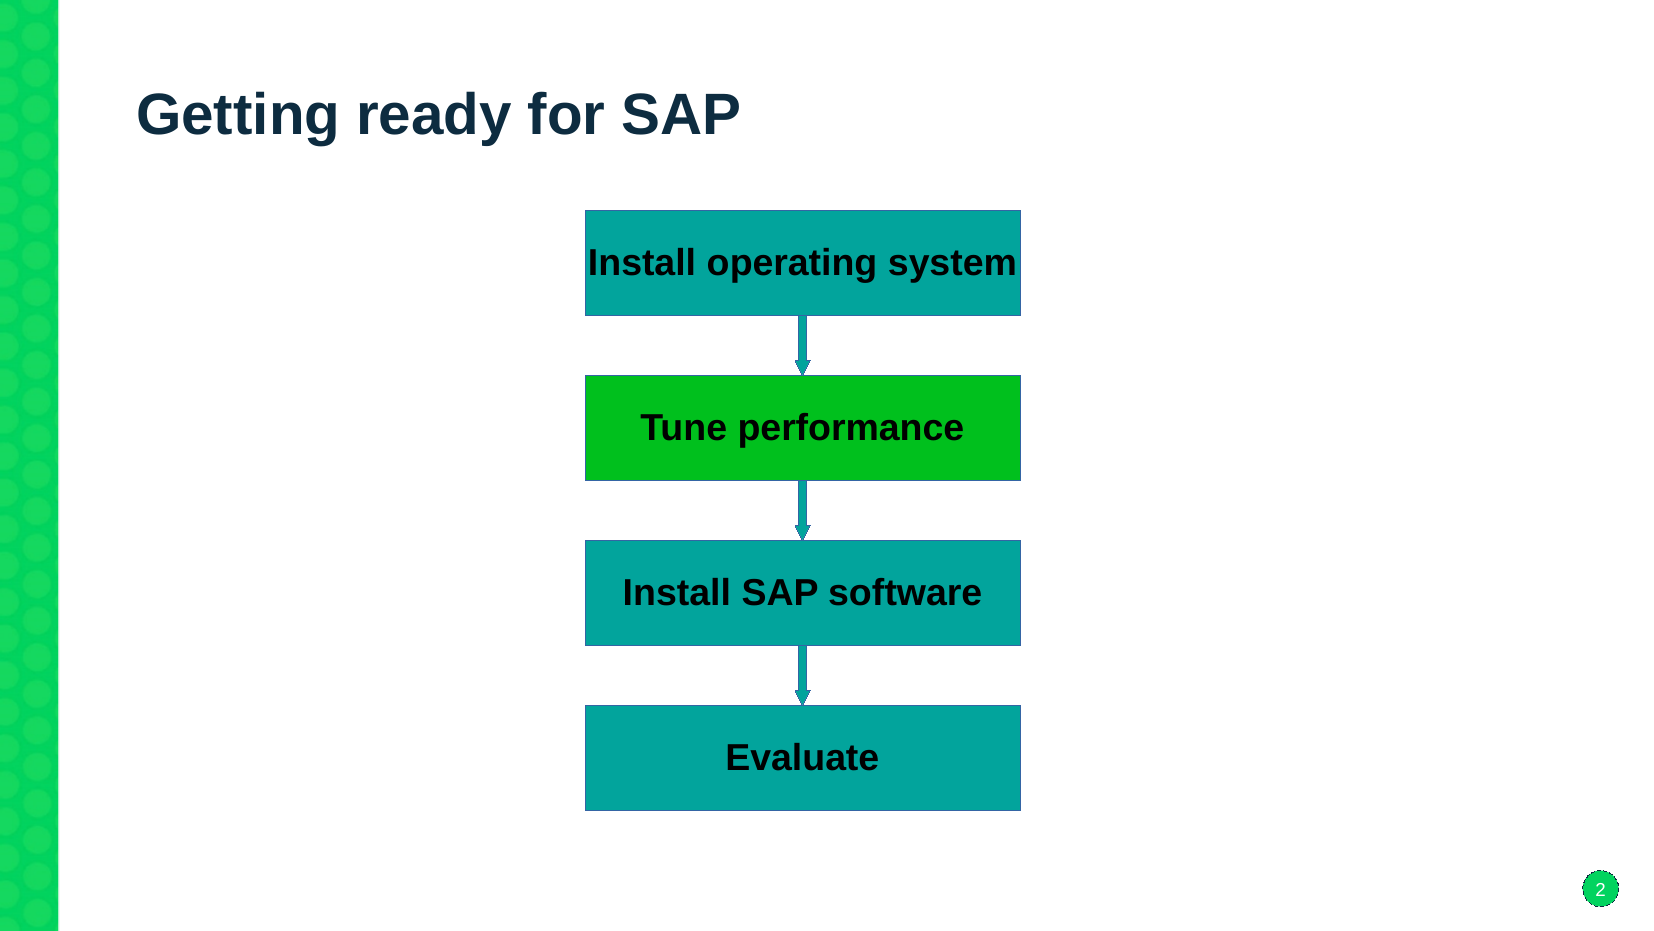

# Getting ready for SAP
Install operating system
Tune performance
Install SAP software
Evaluate
2